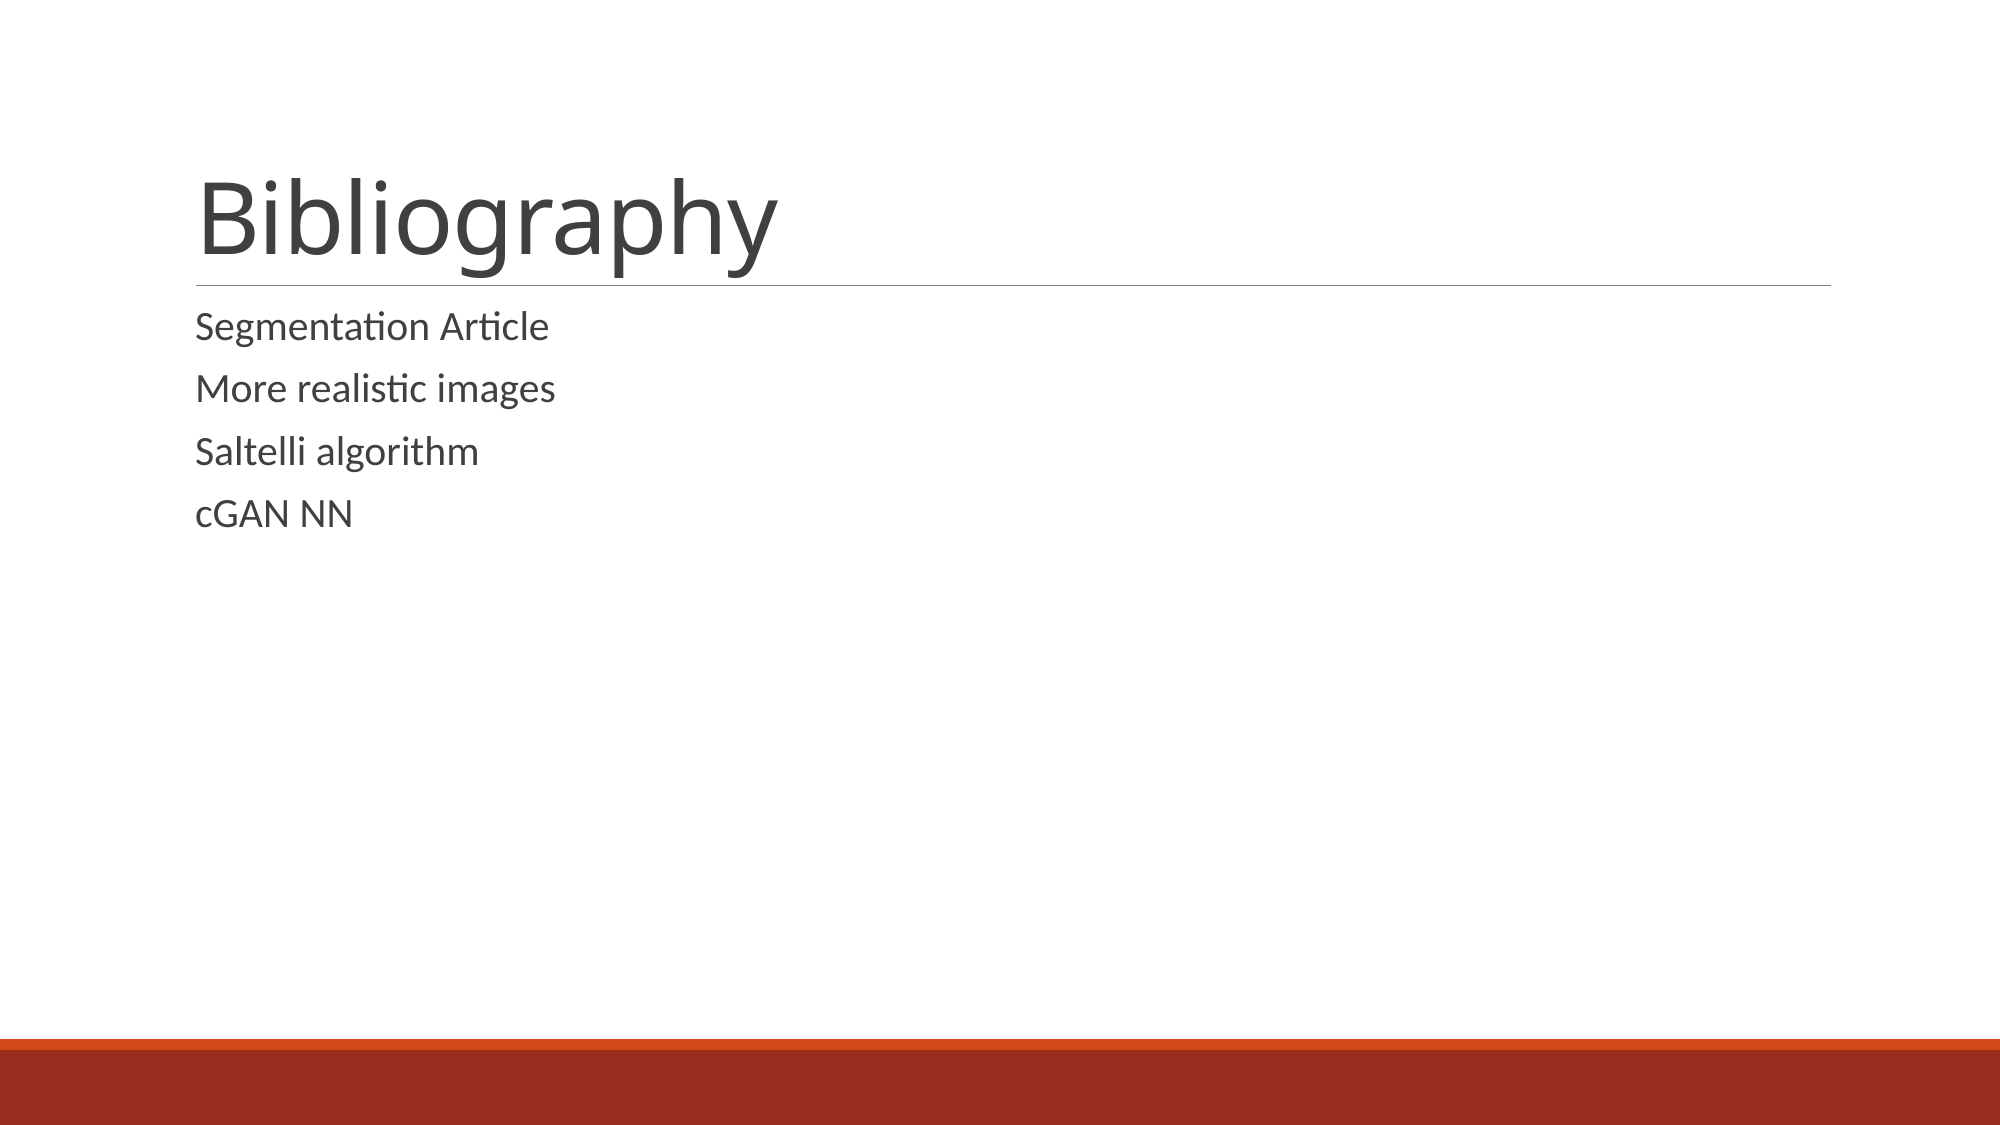

# Bibliography
Segmentation Article
More realistic images
Saltelli algorithm
cGAN NN